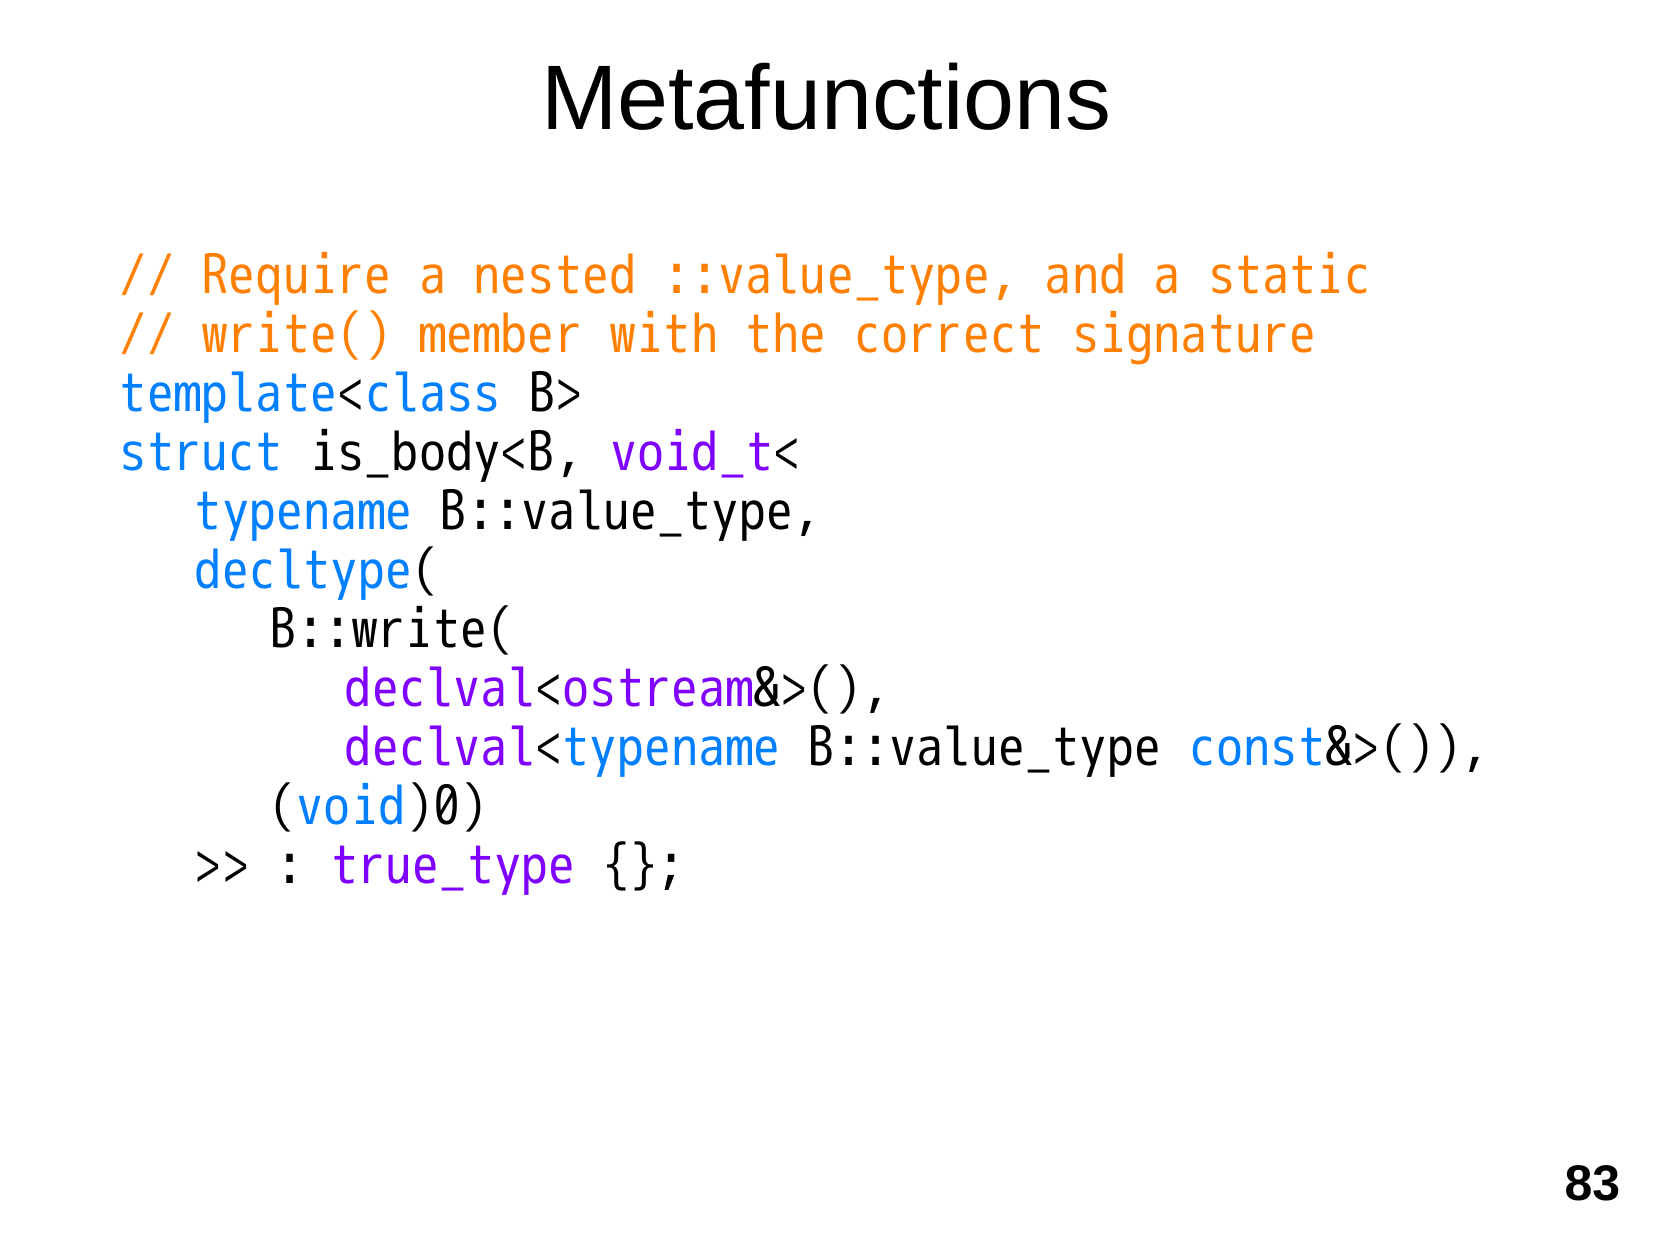

# Metafunctions
// Require a nested ::value_type, and a static
// write() member with the correct signature
template<class B>
struct is_body<B, void_t<
	typename B::value_type,
	decltype(
		B::write(
			declval<ostream&>(),
			declval<typename B::value_type const&>()),
		(void)0)
	>> : true_type {};
83